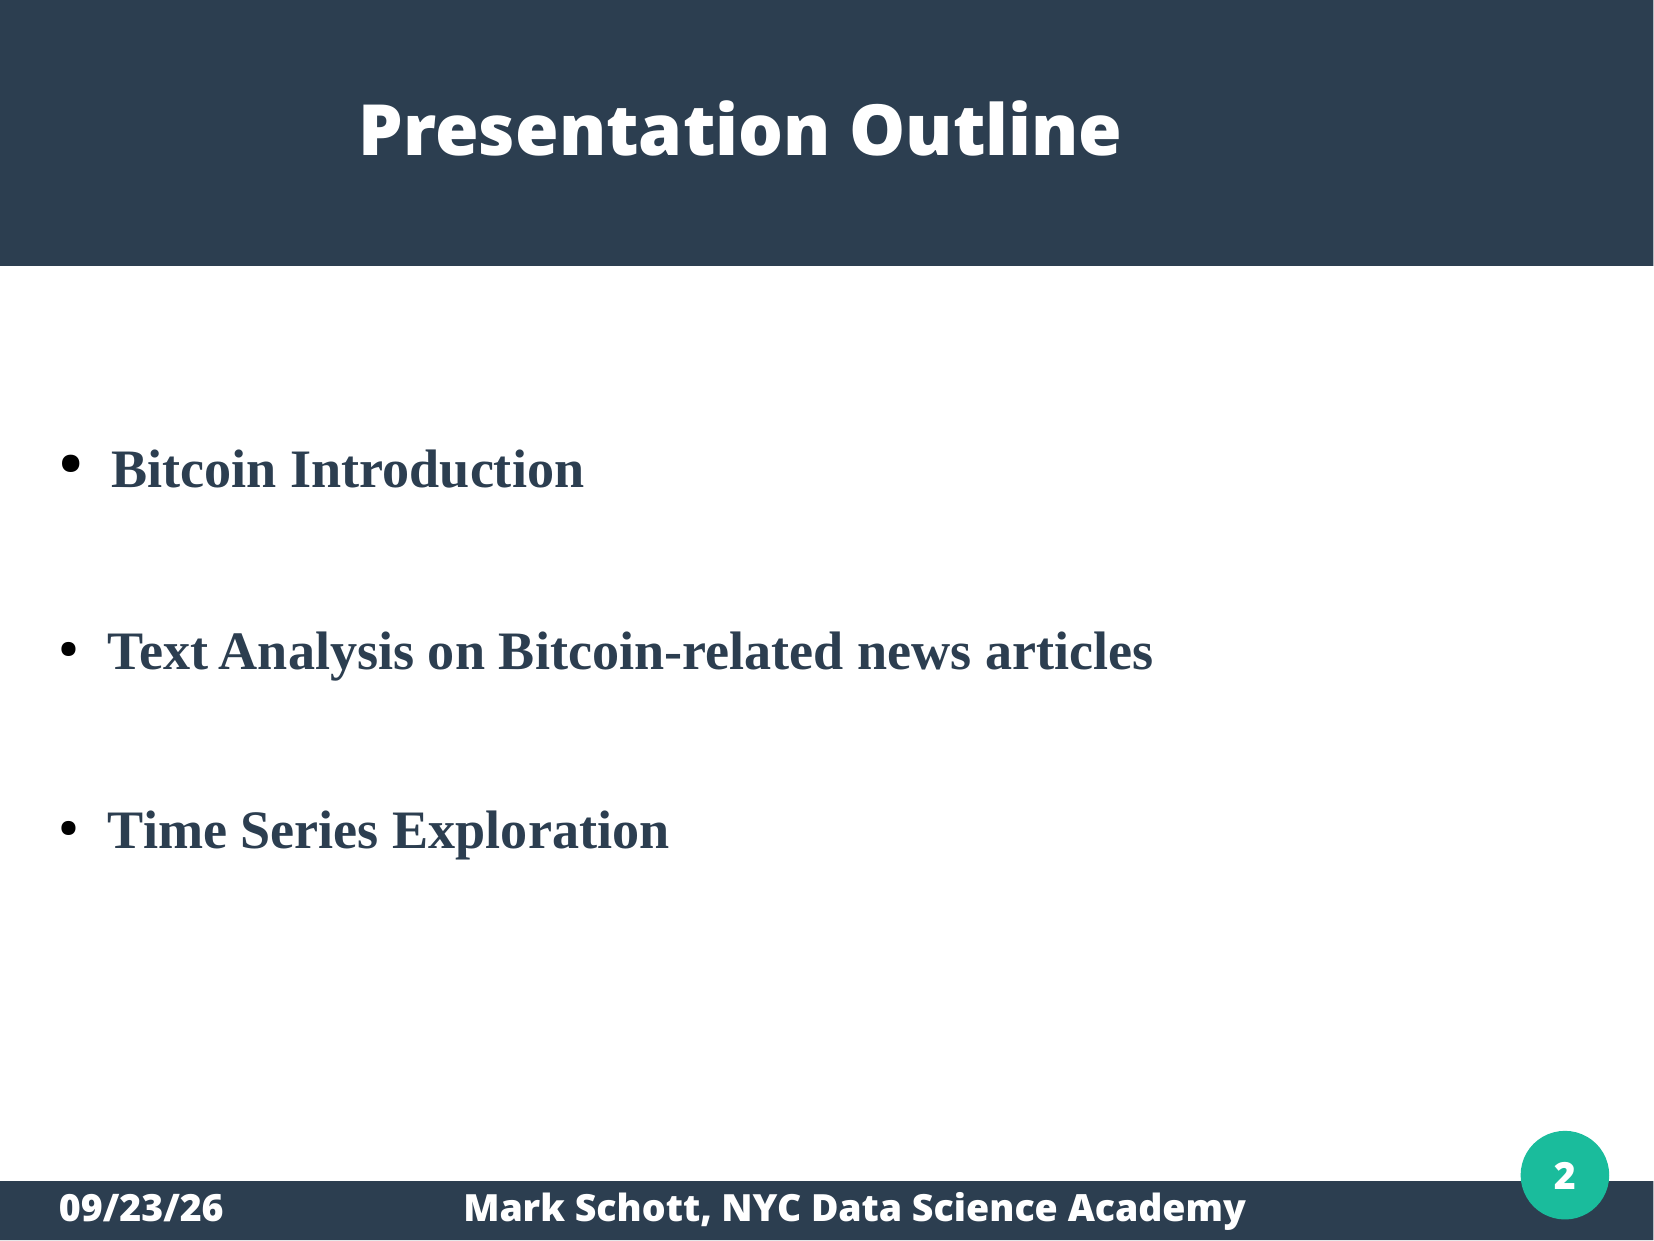

# Presentation Outline
 Bitcoin Introduction
 Text Analysis on Bitcoin-related news articles
 Time Series Exploration
2
Mark Schott, NYC Data Science Academy